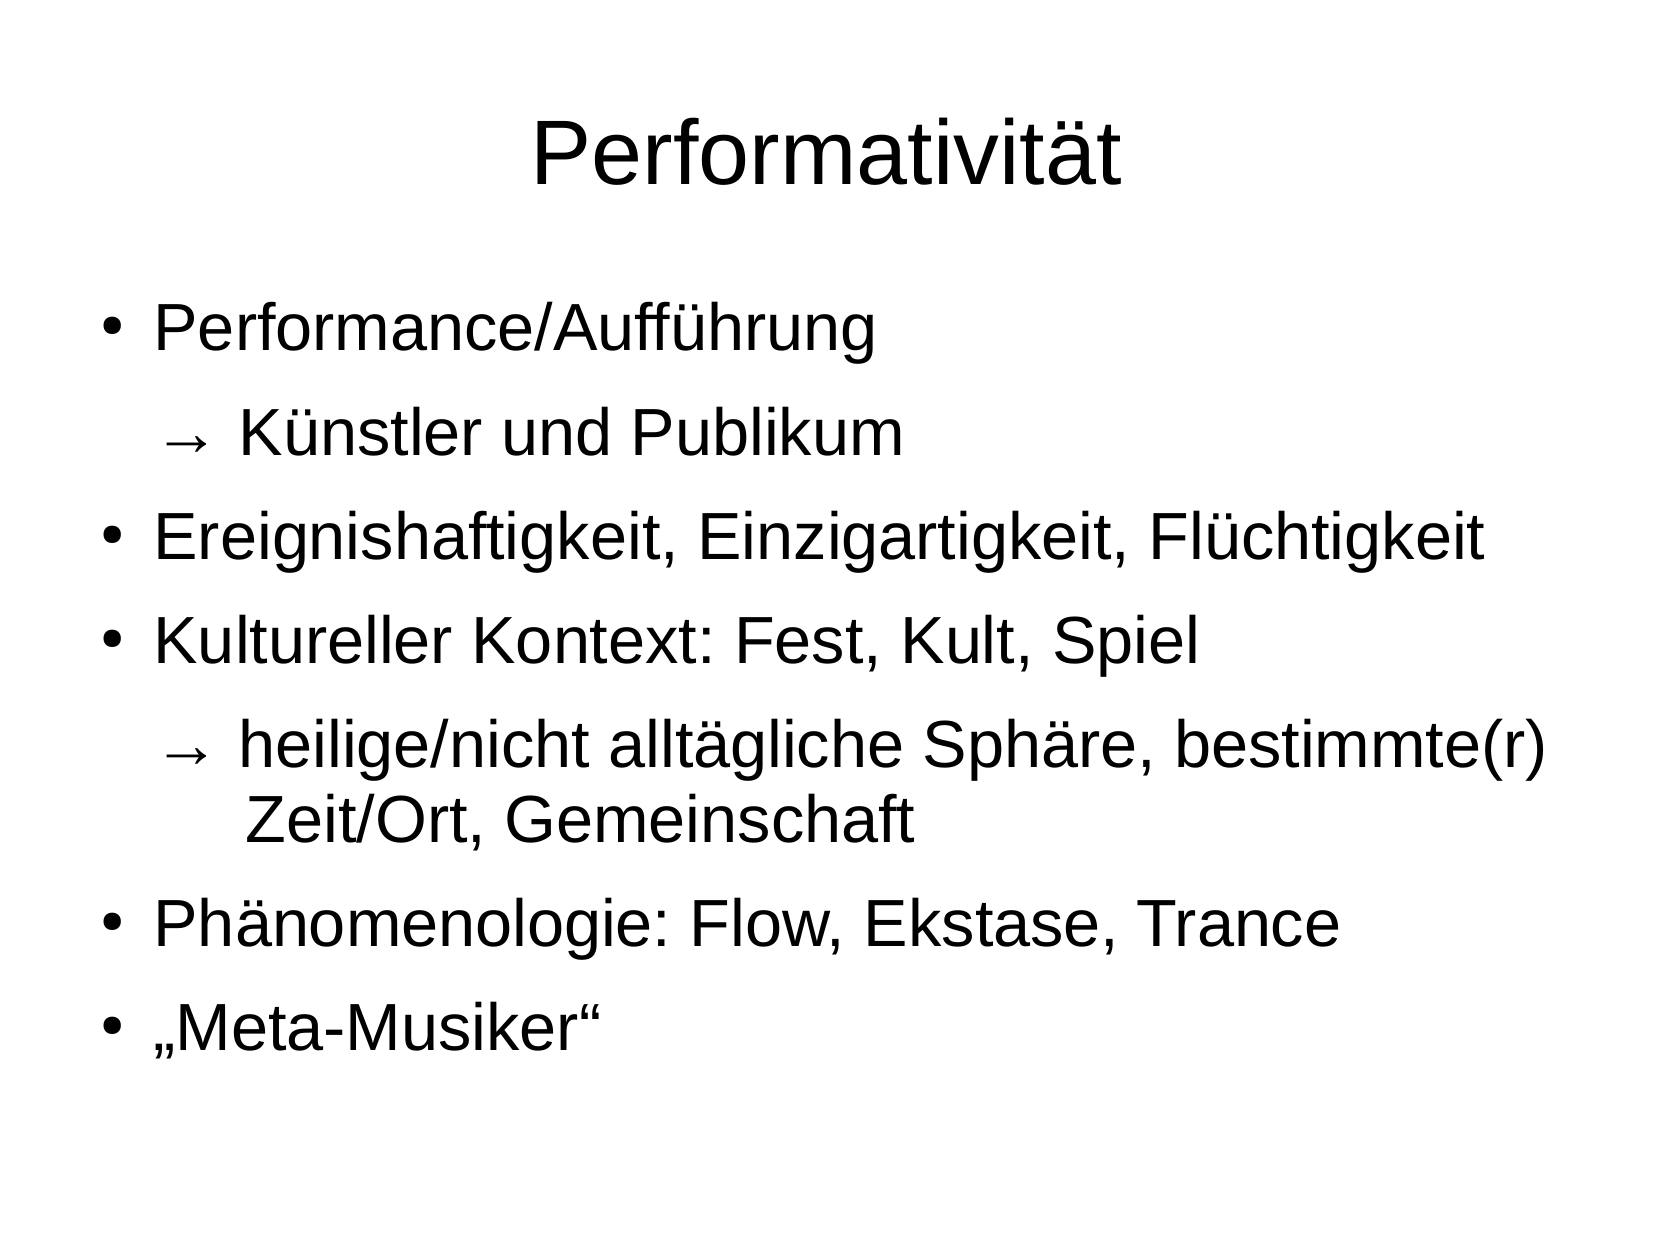

# Performativität
Performance/Aufführung
→ Künstler und Publikum
Ereignishaftigkeit, Einzigartigkeit, Flüchtigkeit
Kultureller Kontext: Fest, Kult, Spiel
→ heilige/nicht alltägliche Sphäre, bestimmte(r) Zeit/Ort, Gemeinschaft
Phänomenologie: Flow, Ekstase, Trance
„Meta-Musiker“